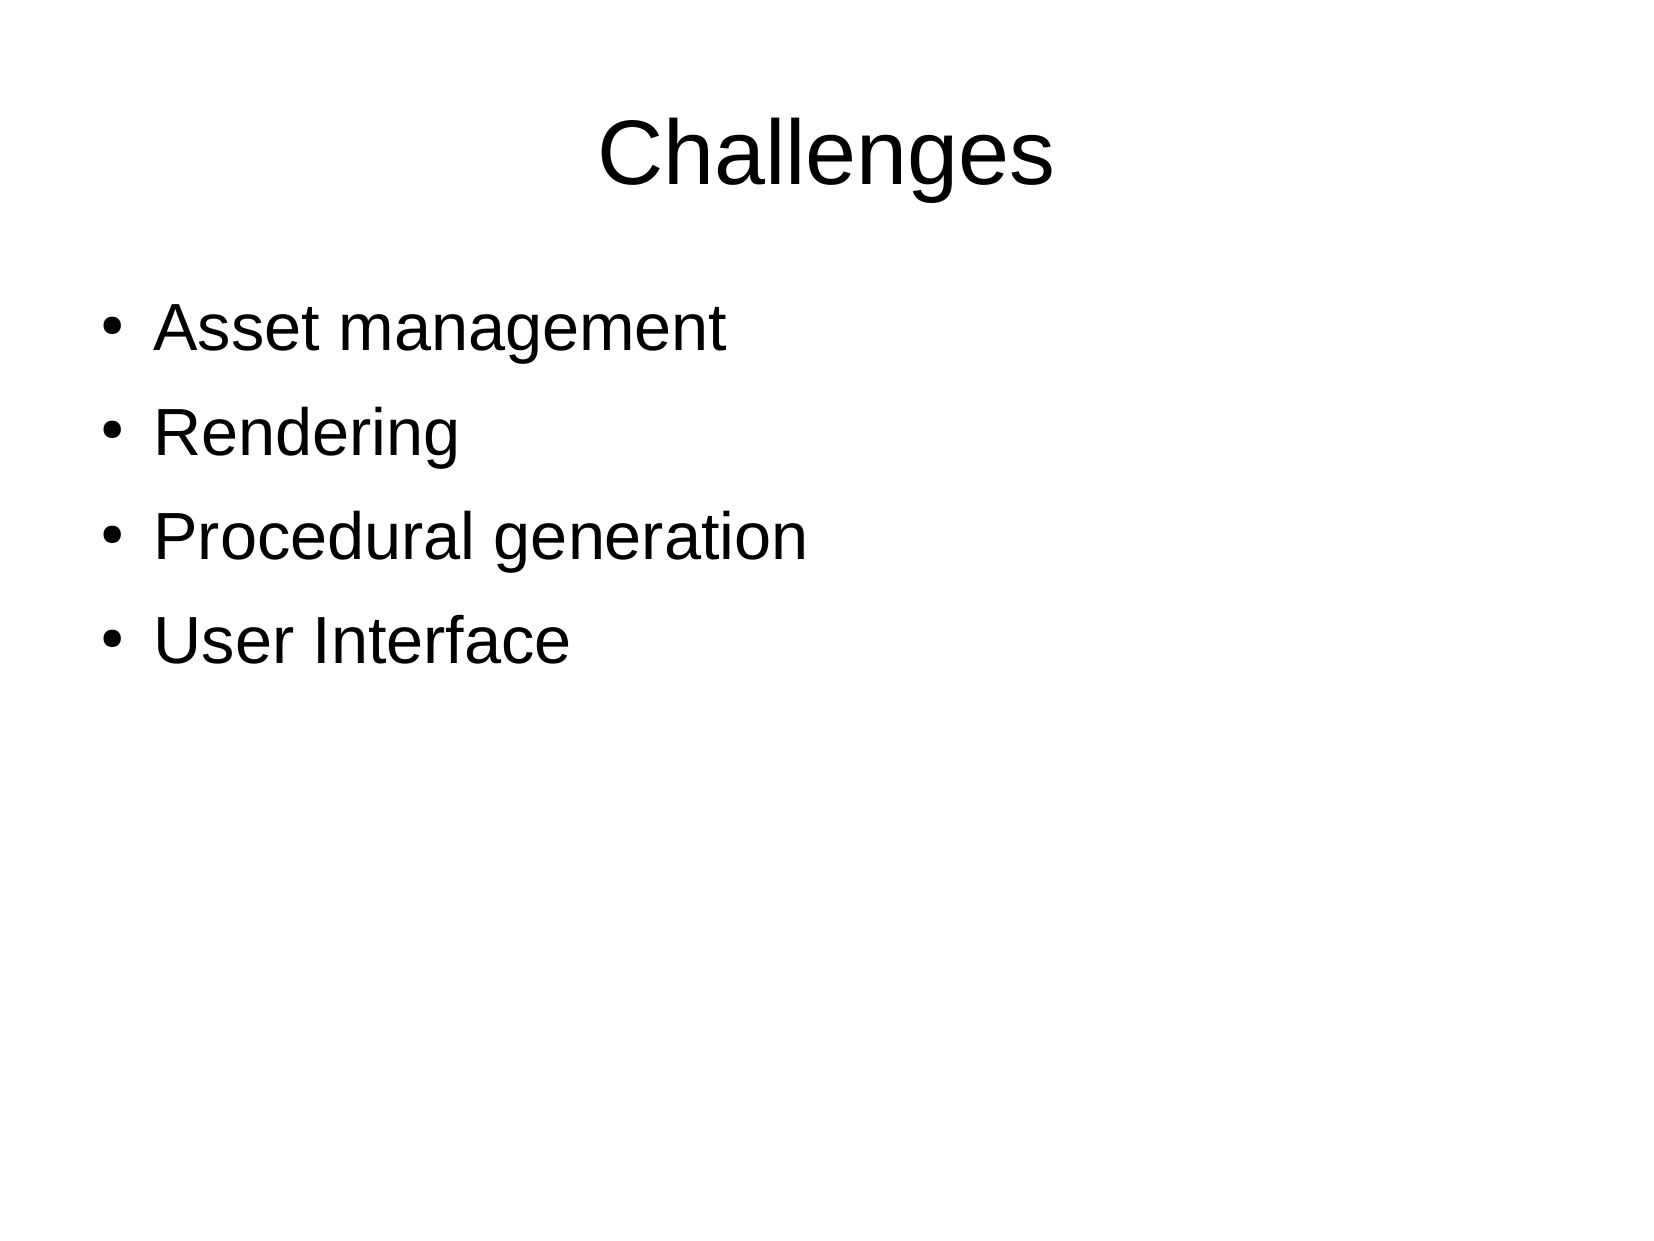

# Challenges
Asset management
Rendering
Procedural generation
User Interface